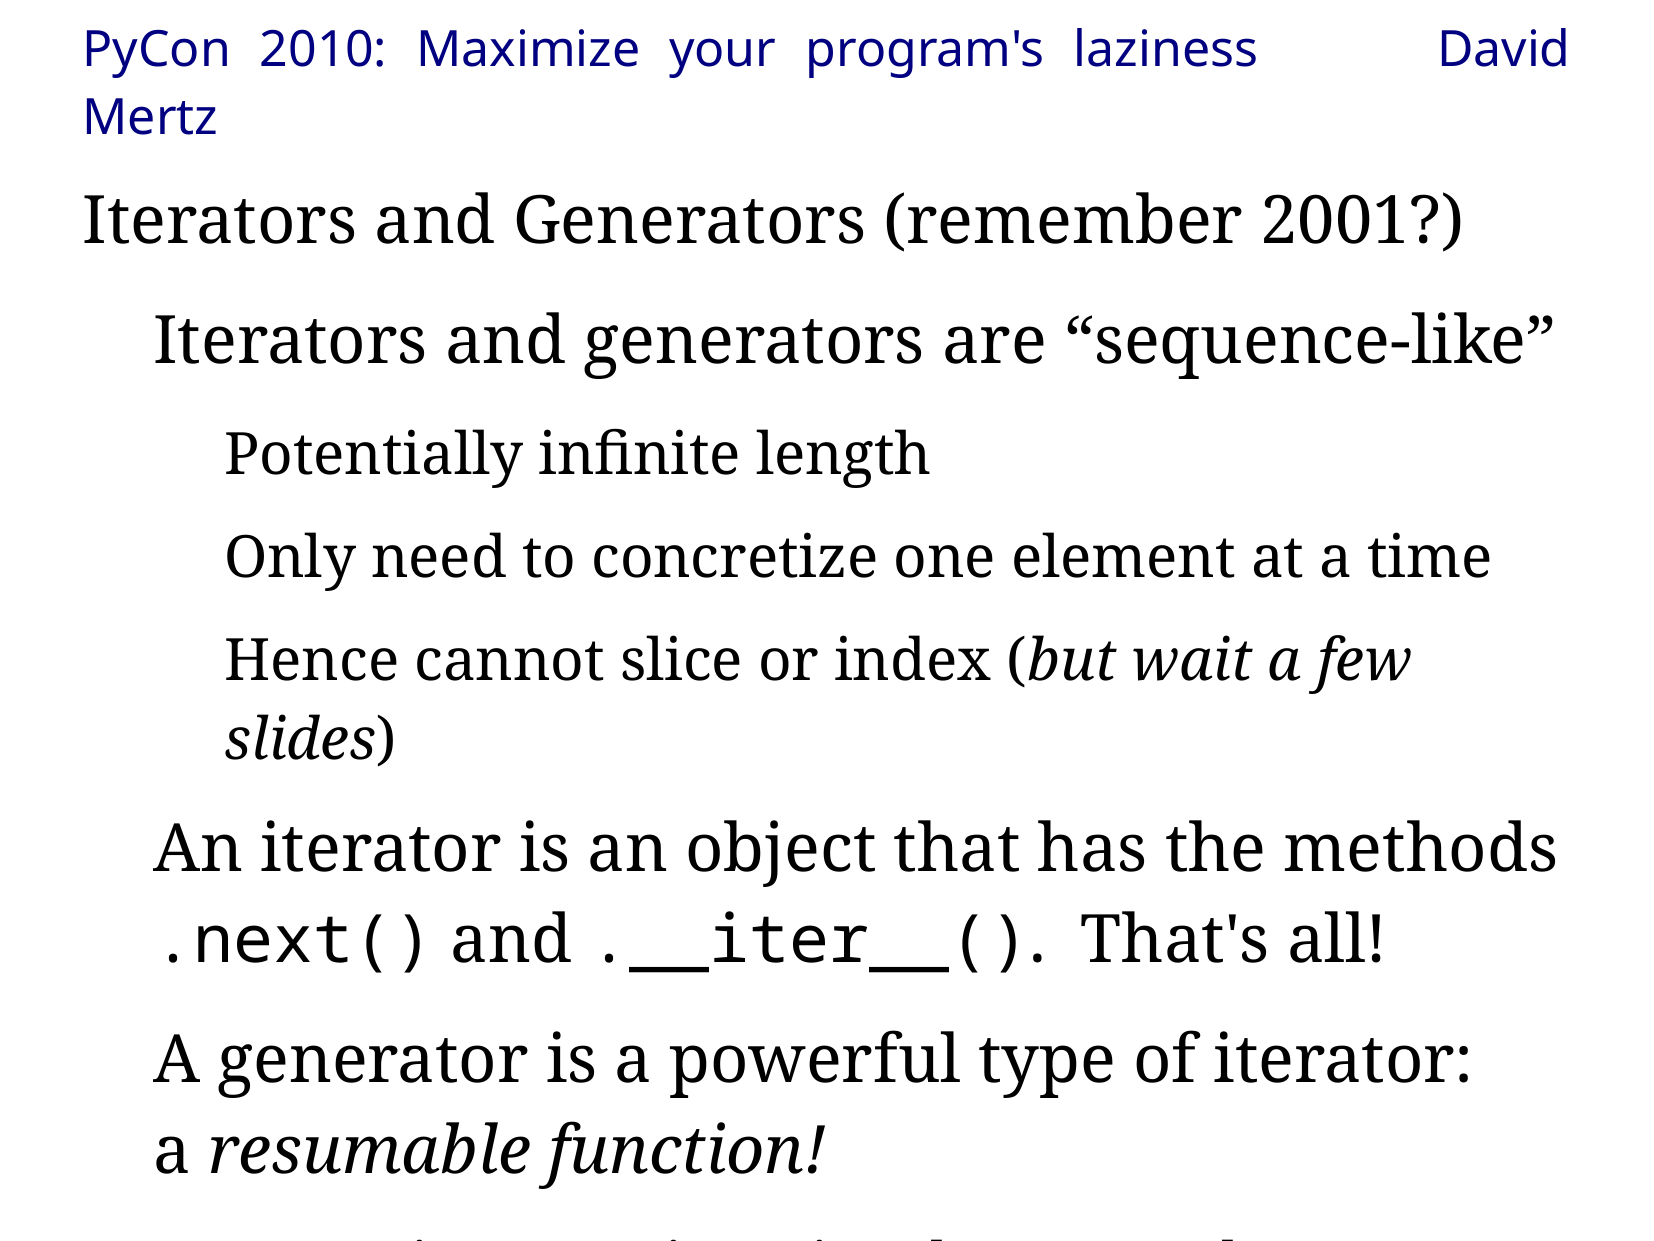

# PyCon 2010: Maximize your program's laziness			David Mertz
Iterators and Generators (remember 2001?)
Iterators and generators are “sequence-like”
Potentially infinite length
Only need to concretize one element at a time
Hence cannot slice or index (but wait a few slides)
An iterator is an object that has the methods .next() and .__iter__(). That's all!
A generator is a powerful type of iterator:
a resumable function!
Not quite a continuation, but more than a closure